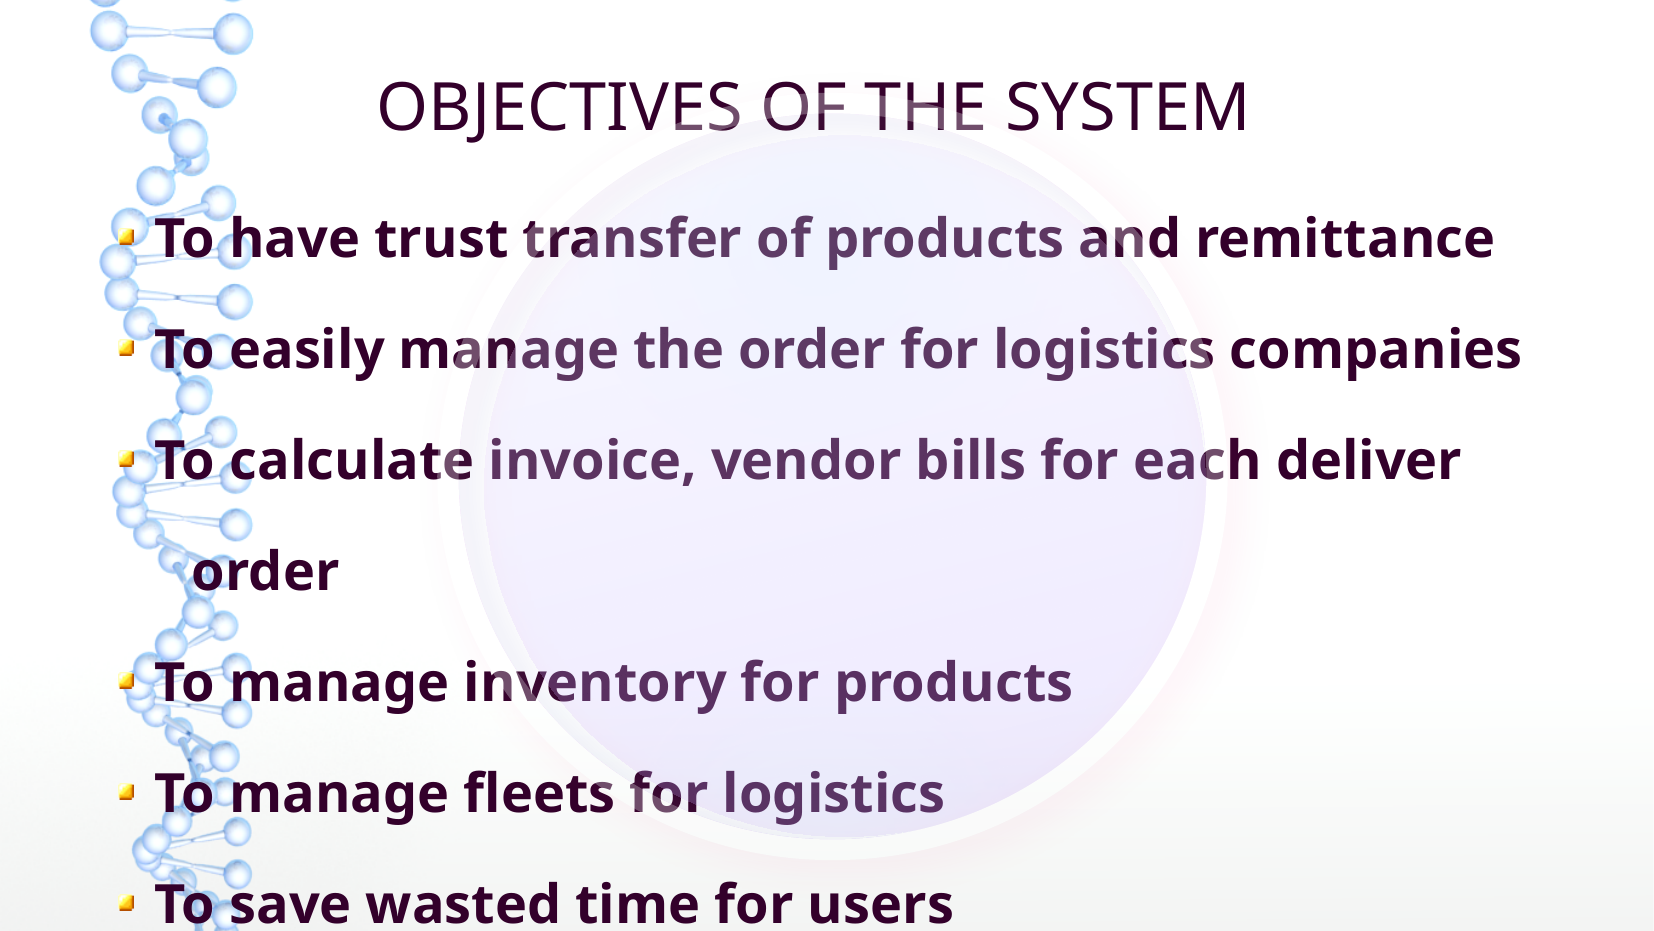

# OBJECTIVES OF THE SYSTEM
To have trust transfer of products and remittance
To easily manage the order for logistics companies
To calculate invoice, vendor bills for each deliver order
To manage inventory for products
To manage fleets for logistics
To save wasted time for users